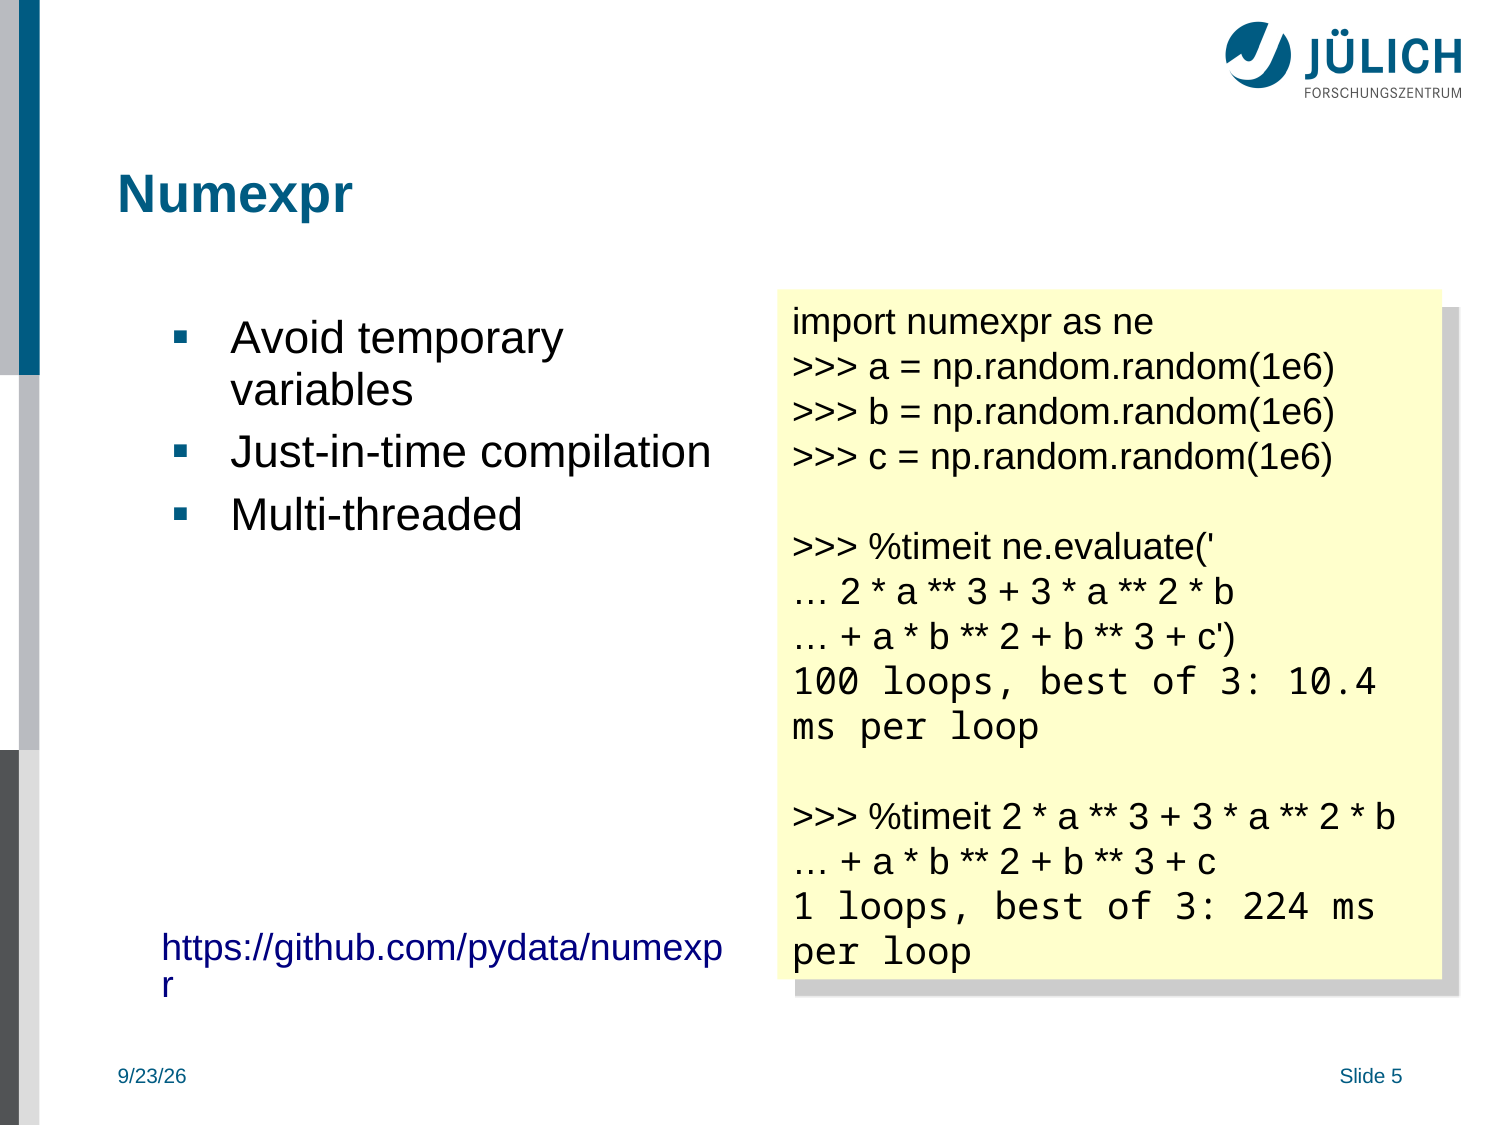

# Numexpr
import numexpr as ne
>>> a = np.random.random(1e6)
>>> b = np.random.random(1e6)
>>> c = np.random.random(1e6)
>>> %timeit ne.evaluate('
… 2 * a ** 3 + 3 * a ** 2 * b
… + a * b ** 2 + b ** 3 + c')
100 loops, best of 3: 10.4 ms per loop
>>> %timeit 2 * a ** 3 + 3 * a ** 2 * b
… + a * b ** 2 + b ** 3 + c
1 loops, best of 3: 224 ms per loop
Avoid temporary variables
Just-in-time compilation
Multi-threaded
https://github.com/pydata/numexpr